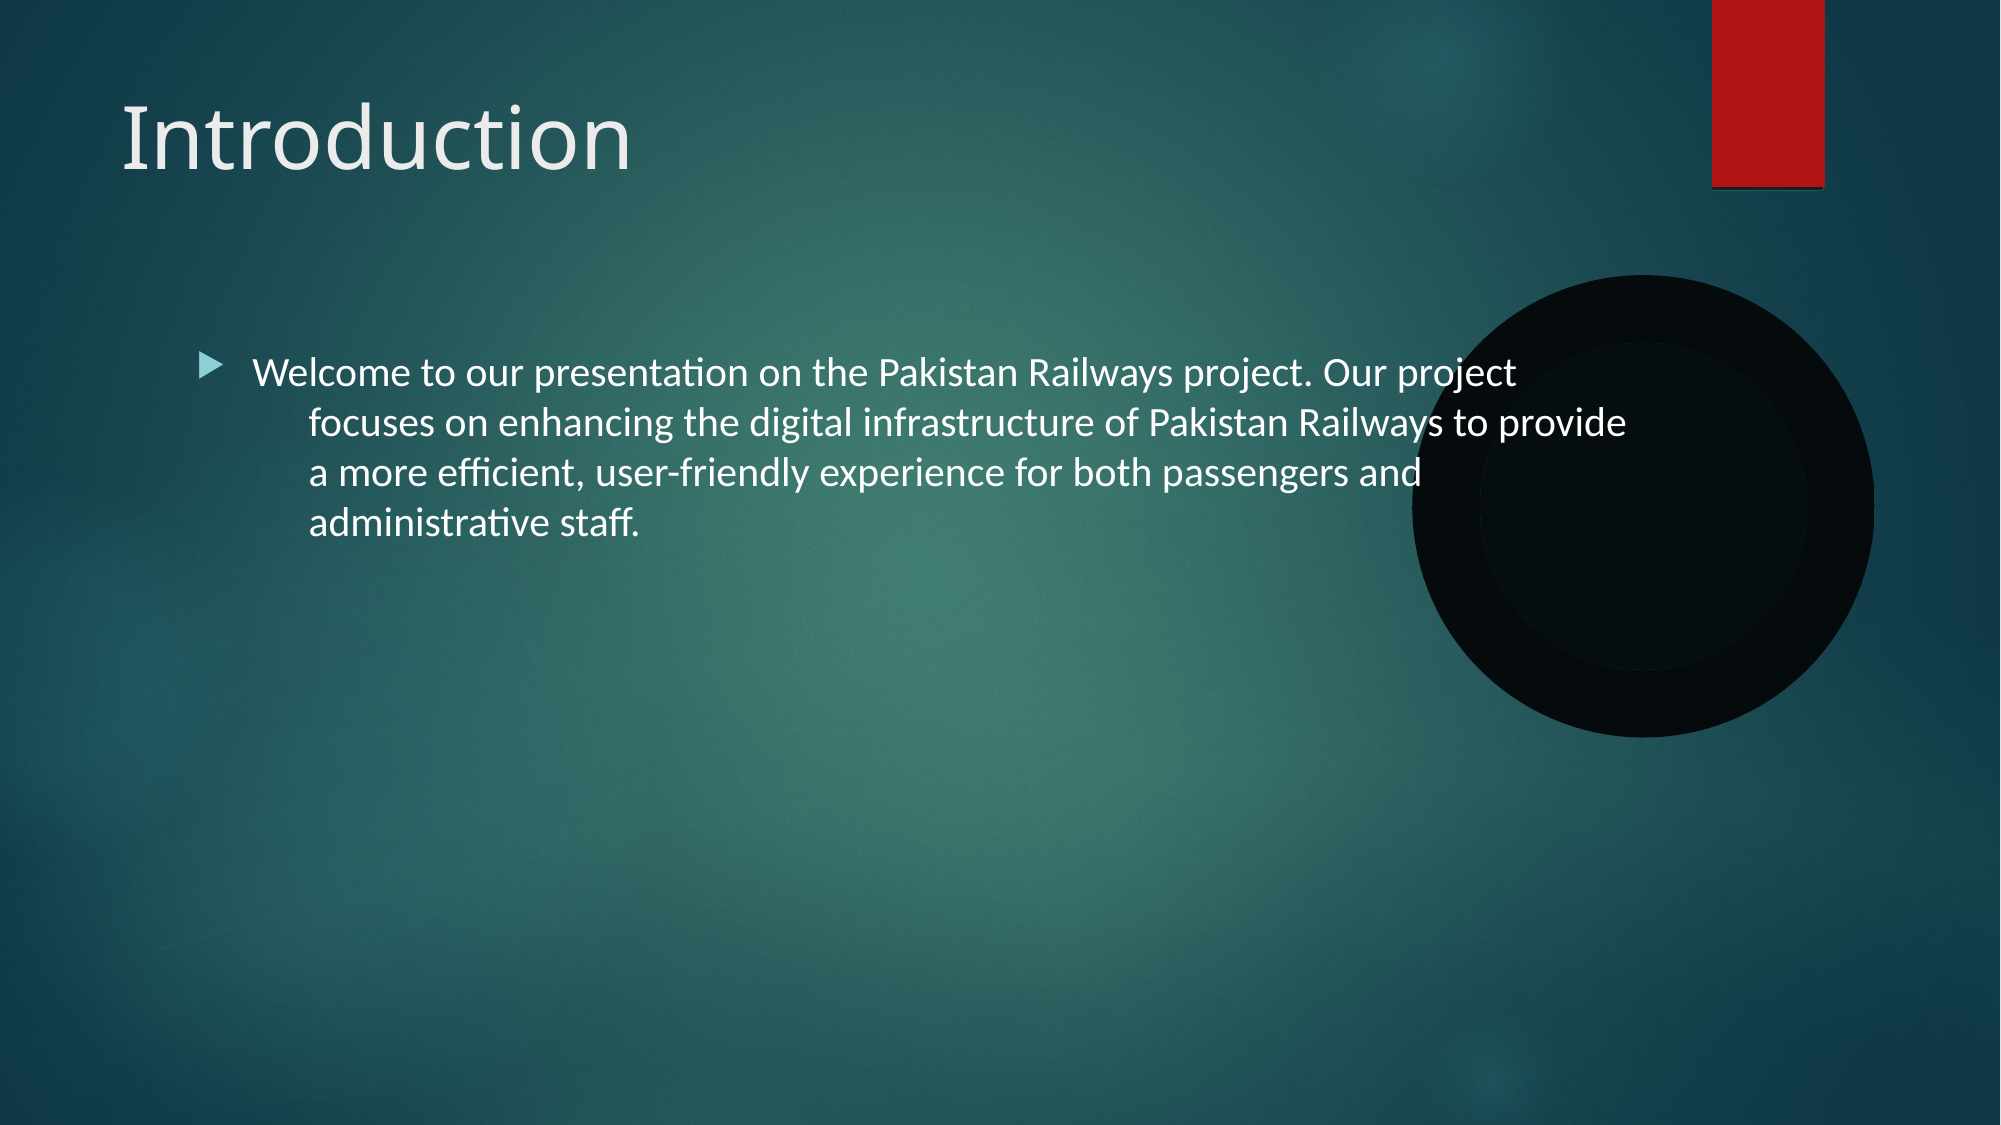

# Introduction
Welcome to our presentation on the Pakistan Railways project. Our project focuses on enhancing the digital infrastructure of Pakistan Railways to provide a more efficient, user-friendly experience for both passengers and administrative staff.